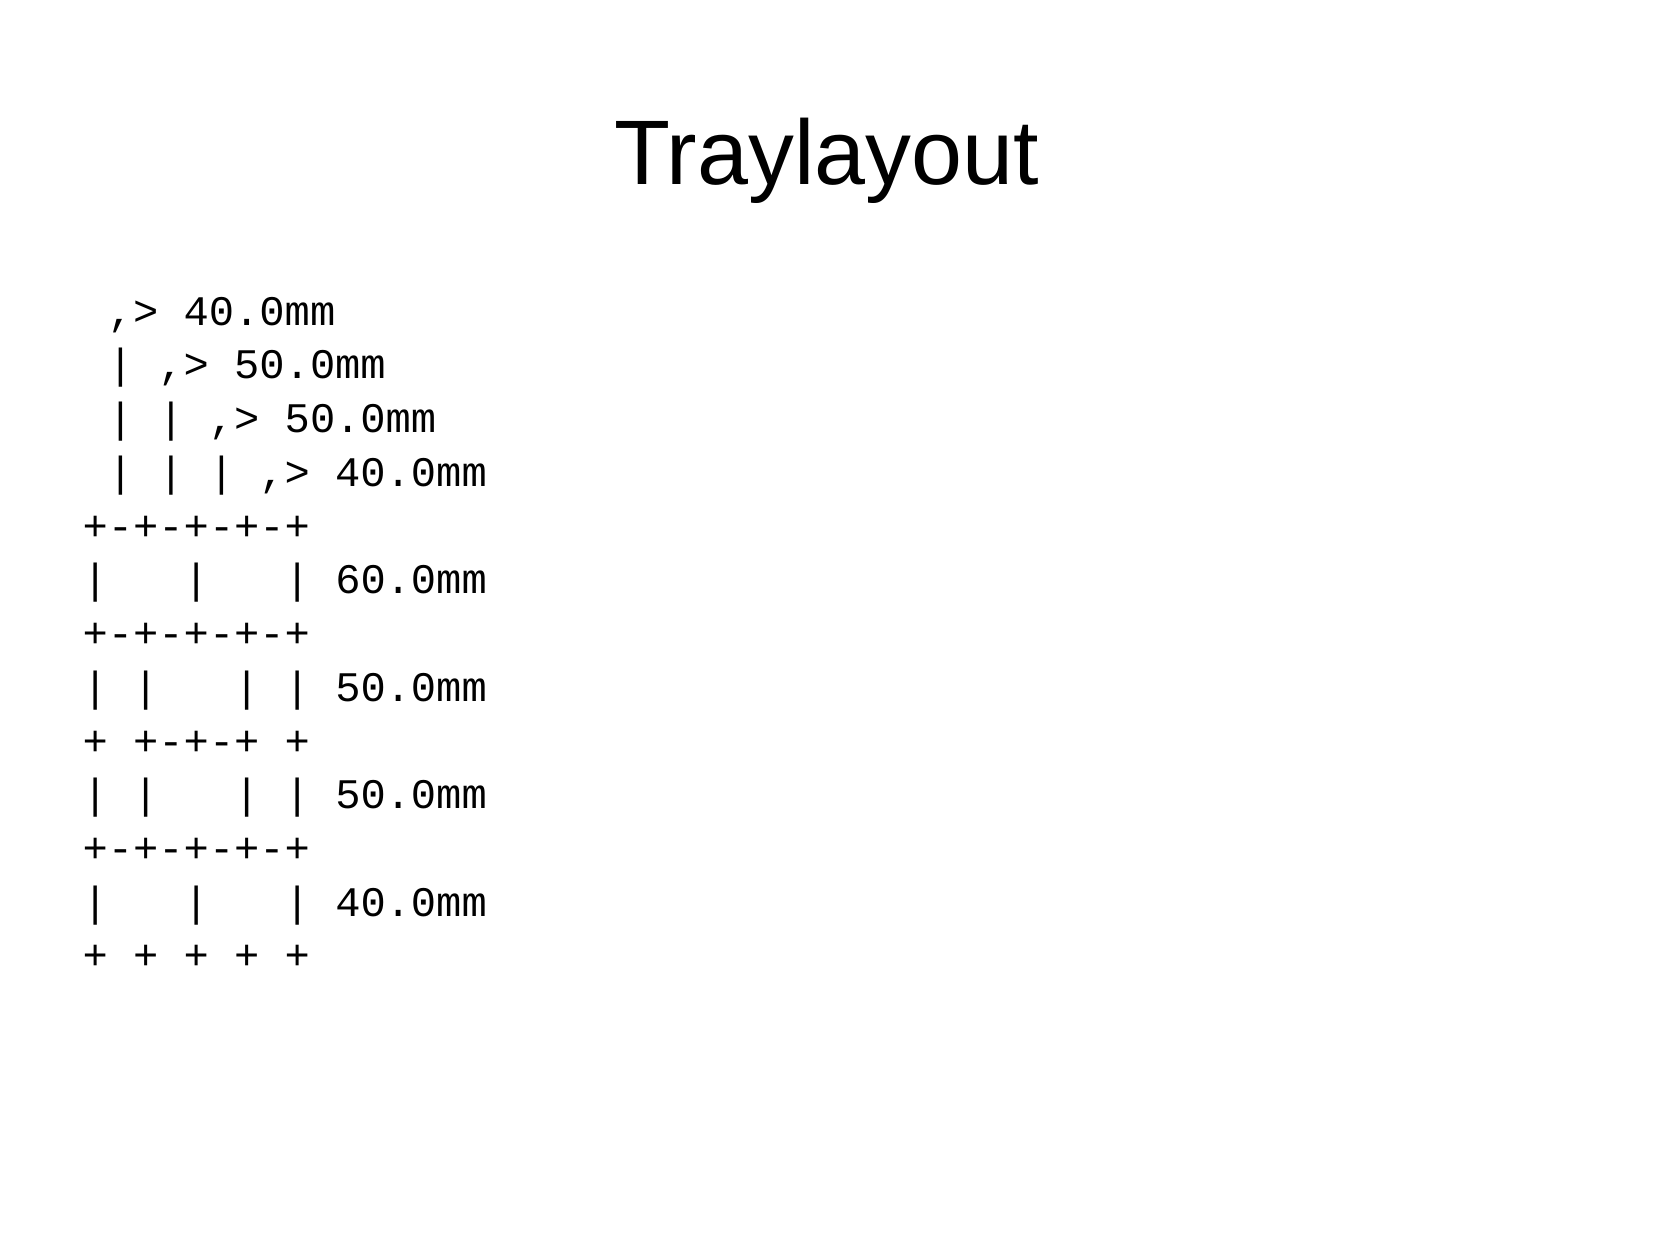

# Traylayout
 ,> 40.0mm
 | ,> 50.0mm
 | | ,> 50.0mm
 | | | ,> 40.0mm
+-+-+-+-+
| | | 60.0mm
+-+-+-+-+
| | | | 50.0mm
+ +-+-+ +
| | | | 50.0mm
+-+-+-+-+
| | | 40.0mm
+ + + + +